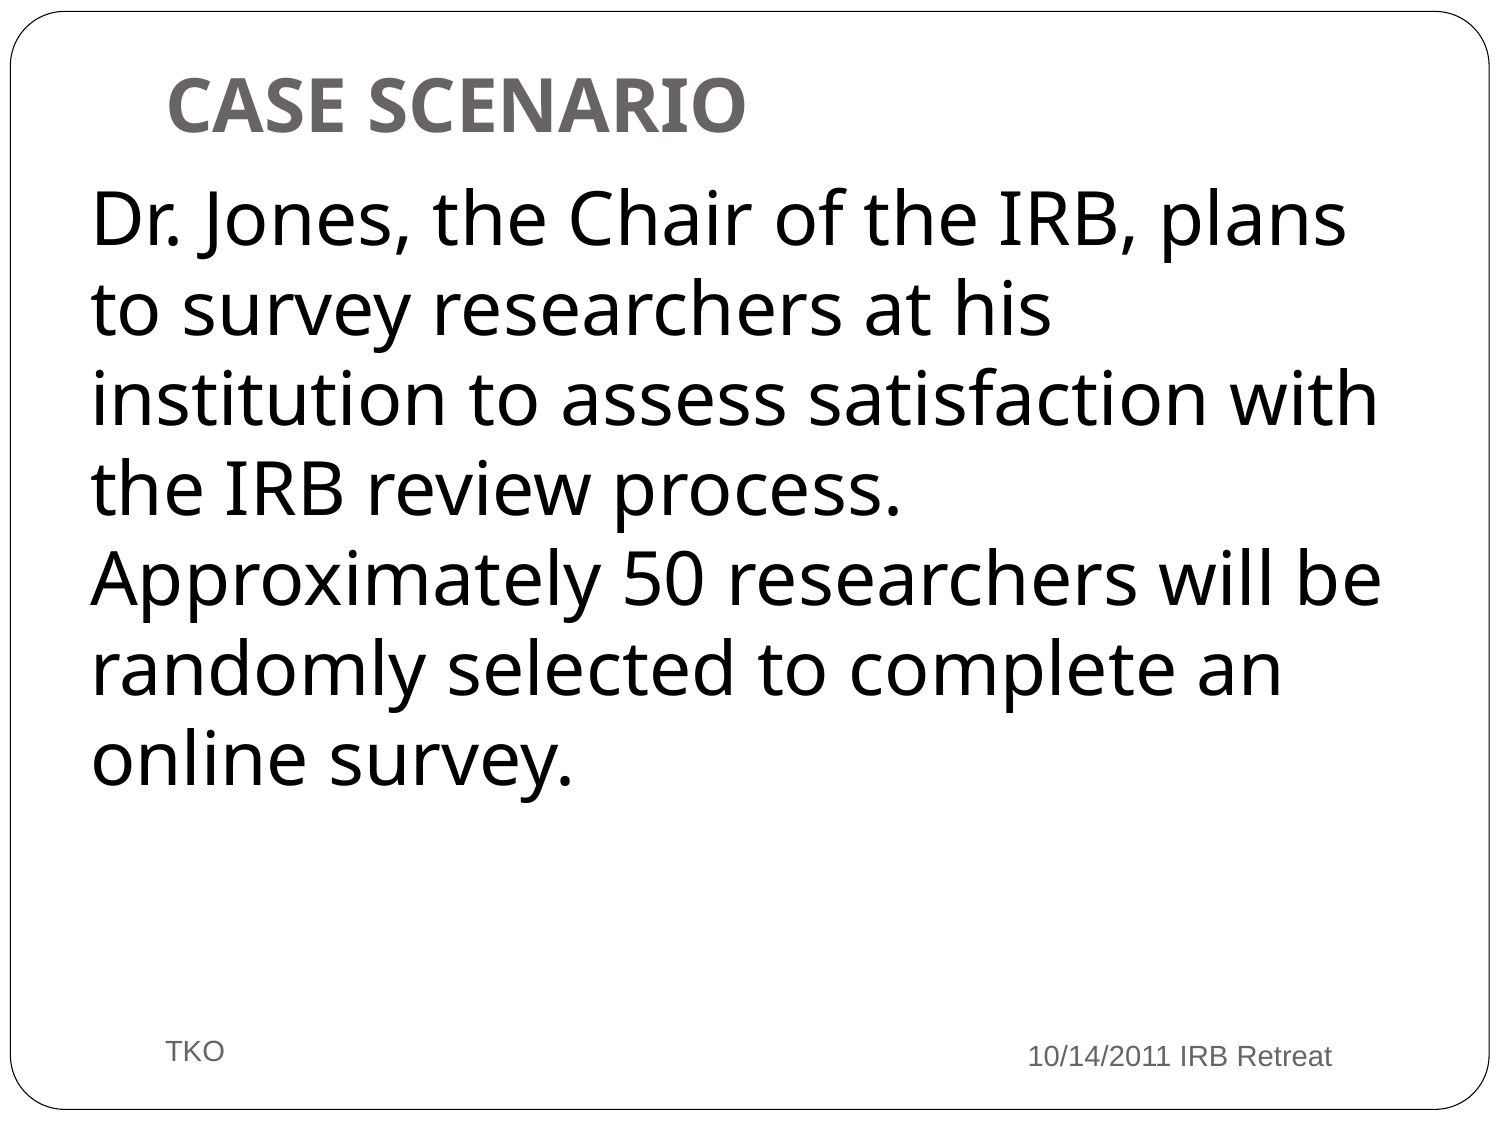

# CASE SCENARIO
Dr. Jones, the Chair of the IRB, plans to survey researchers at his institution to assess satisfaction with the IRB review process. Approximately 50 researchers will be randomly selected to complete an online survey.
TKO
10/14/2011 IRB Retreat